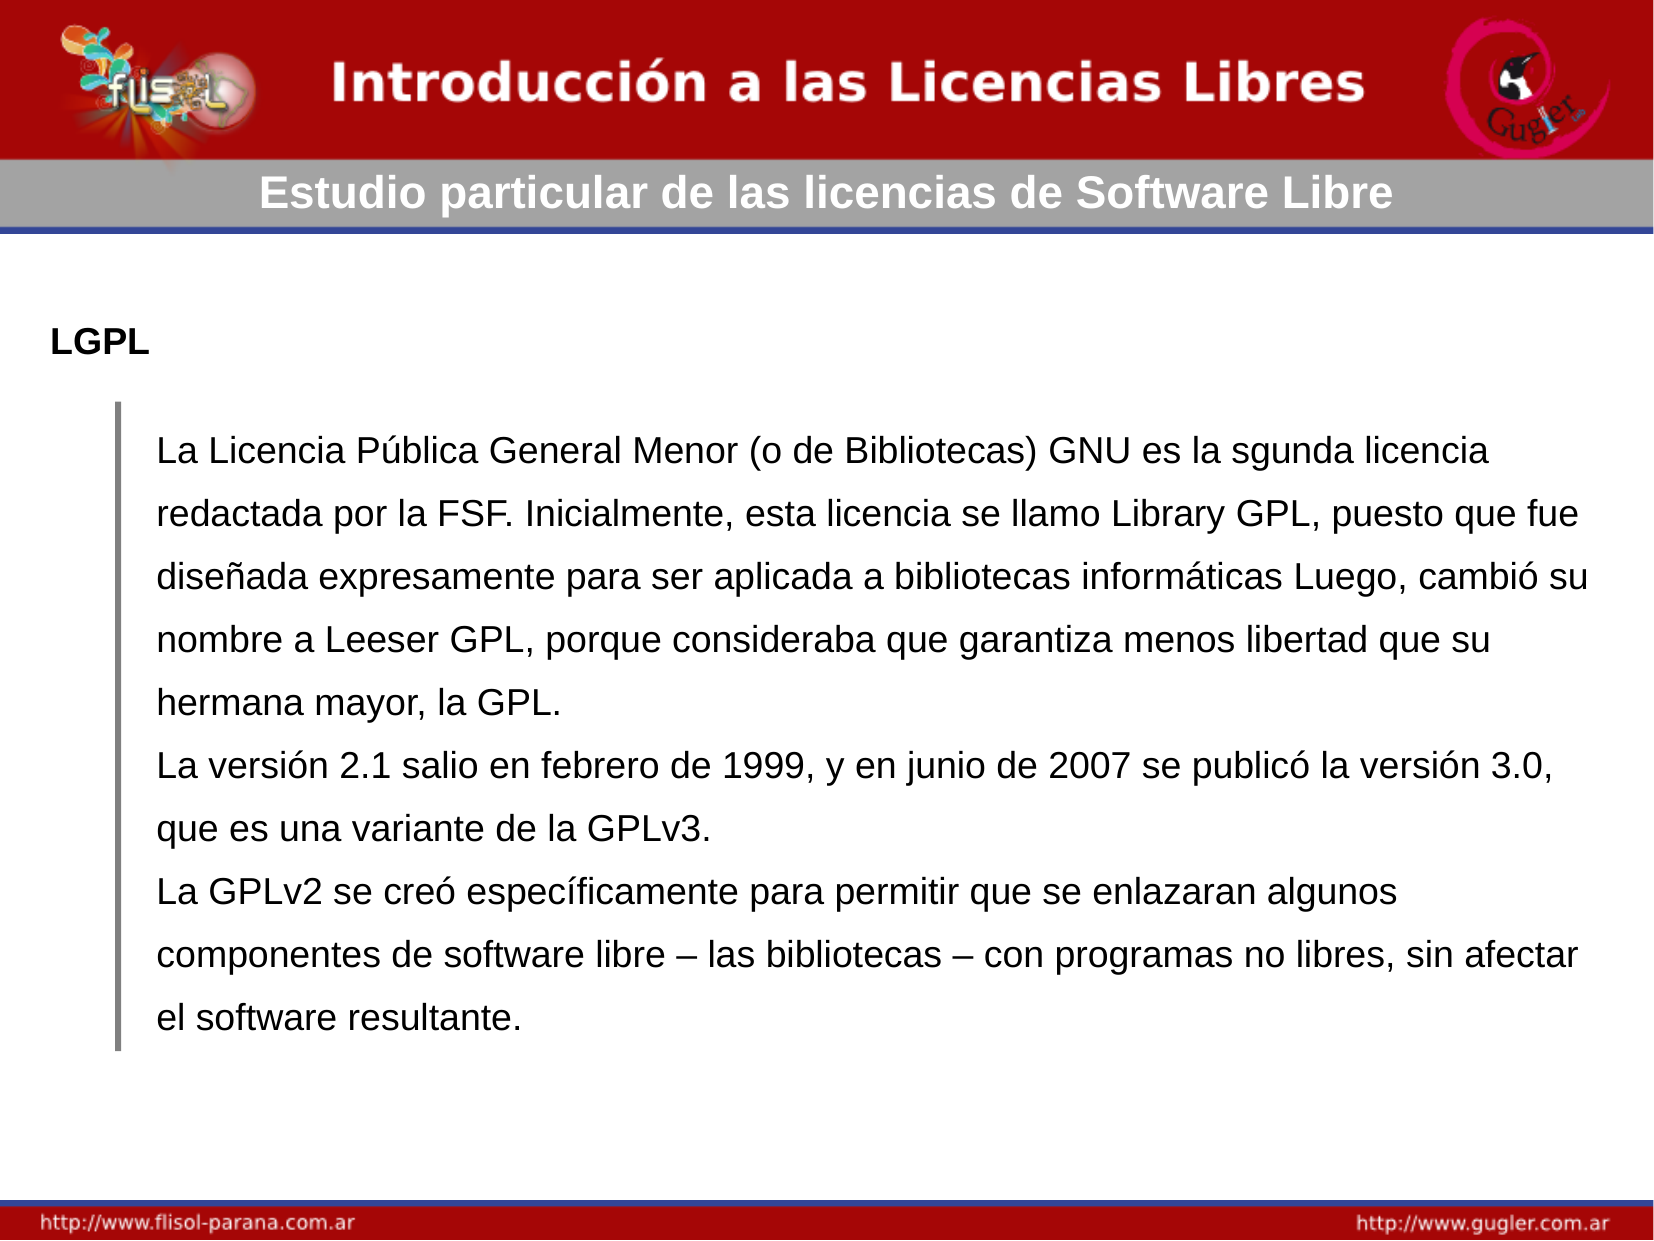

Estudio particular de las licencias de Software Libre
LGPL
La Licencia Pública General Menor (o de Bibliotecas) GNU es la sgunda licencia redactada por la FSF. Inicialmente, esta licencia se llamo Library GPL, puesto que fue diseñada expresamente para ser aplicada a bibliotecas informáticas Luego, cambió su nombre a Leeser GPL, porque consideraba que garantiza menos libertad que su hermana mayor, la GPL.
La versión 2.1 salio en febrero de 1999, y en junio de 2007 se publicó la versión 3.0, que es una variante de la GPLv3.
La GPLv2 se creó específicamente para permitir que se enlazaran algunos componentes de software libre – las bibliotecas – con programas no libres, sin afectar el software resultante.